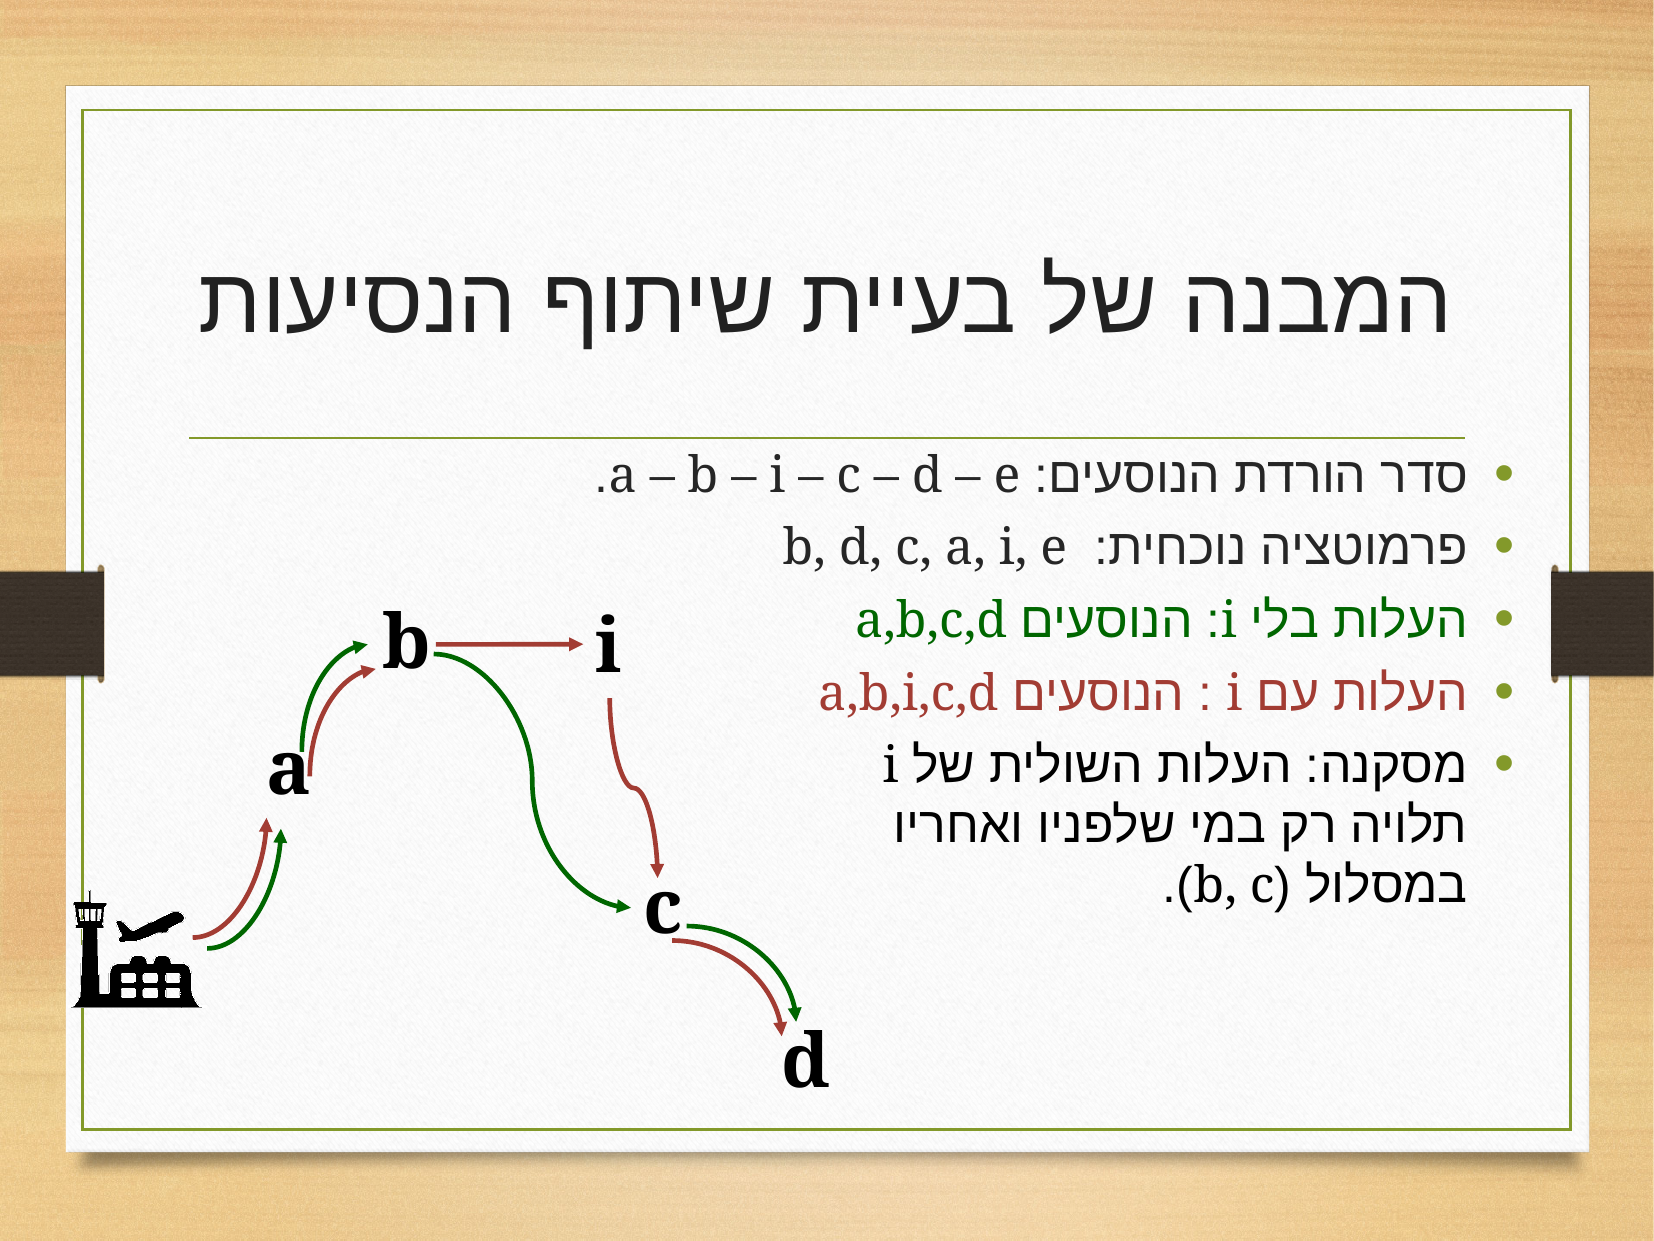

# המבנה של בעיית שיתוף הנסיעות
סדר הורדת הנוסעים: a – b – i – c – d – e.
פרמוטציה נוכחית: b, d, c, a, i, e
העלות בלי i: הנוסעים a,b,c,d
העלות עם i : הנוסעים a,b,i,c,d
מסקנה: העלות השולית של i
תלויה רק במי שלפניו ואחריו
במסלול (b, c).
b
i
a
c
d